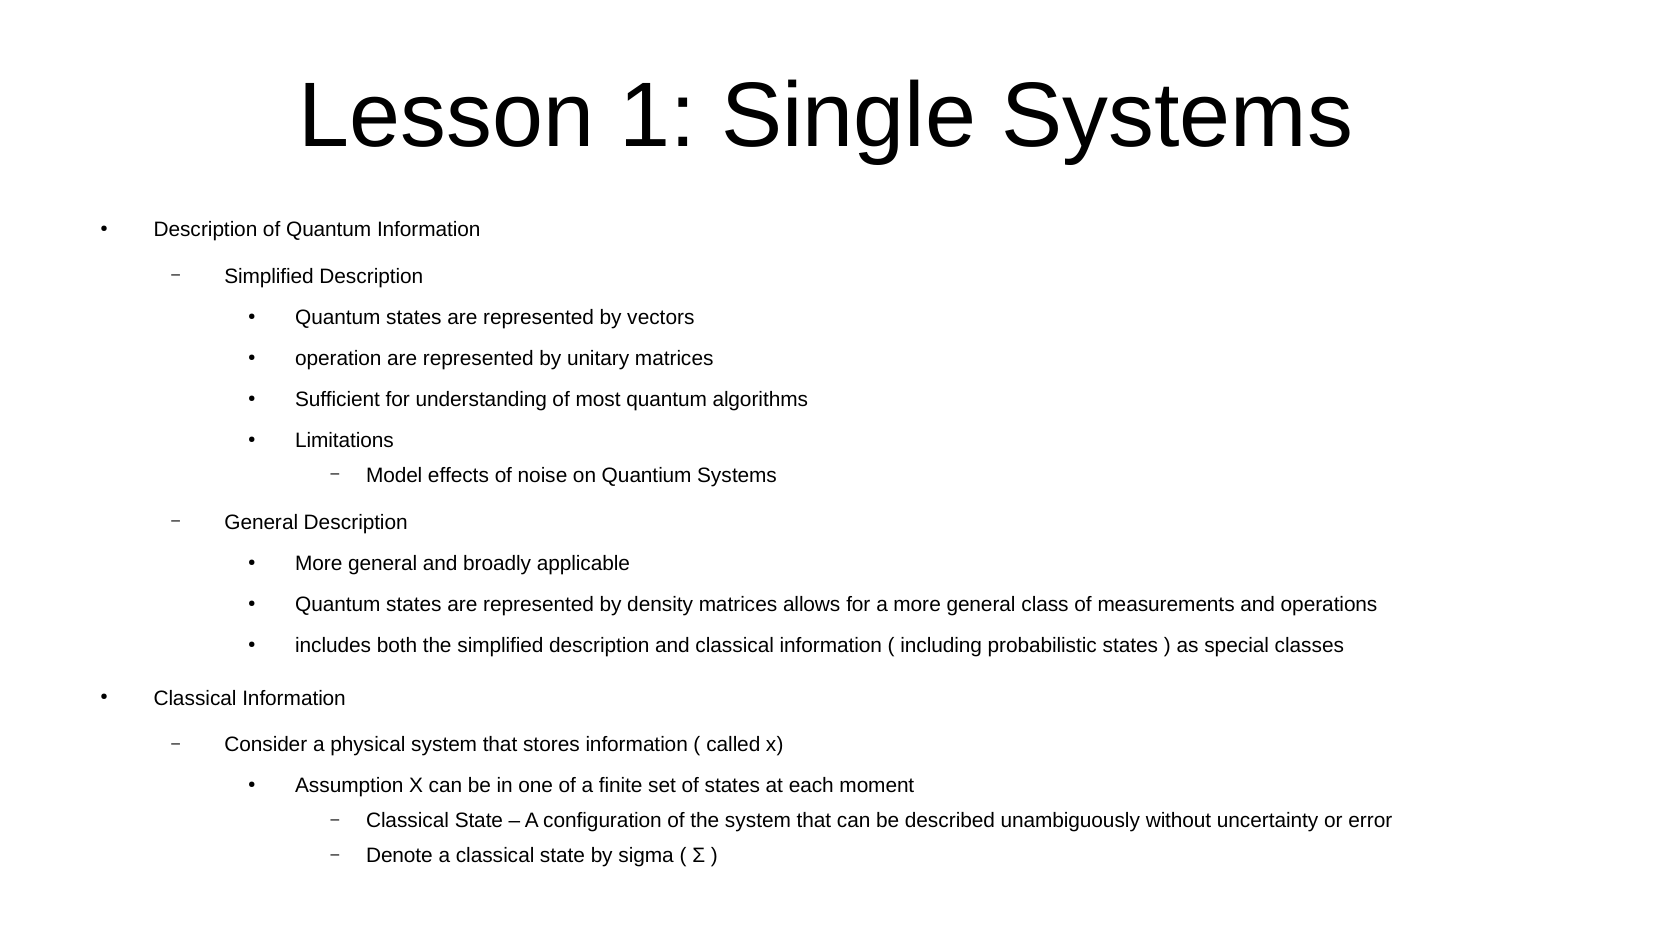

# Lesson 1: Single Systems
Description of Quantum Information
Simplified Description
Quantum states are represented by vectors
operation are represented by unitary matrices
Sufficient for understanding of most quantum algorithms
Limitations
Model effects of noise on Quantium Systems
General Description
More general and broadly applicable
Quantum states are represented by density matrices allows for a more general class of measurements and operations
includes both the simplified description and classical information ( including probabilistic states ) as special classes
Classical Information
Consider a physical system that stores information ( called x)
Assumption X can be in one of a finite set of states at each moment
Classical State – A configuration of the system that can be described unambiguously without uncertainty or error
Denote a classical state by sigma ( Σ )